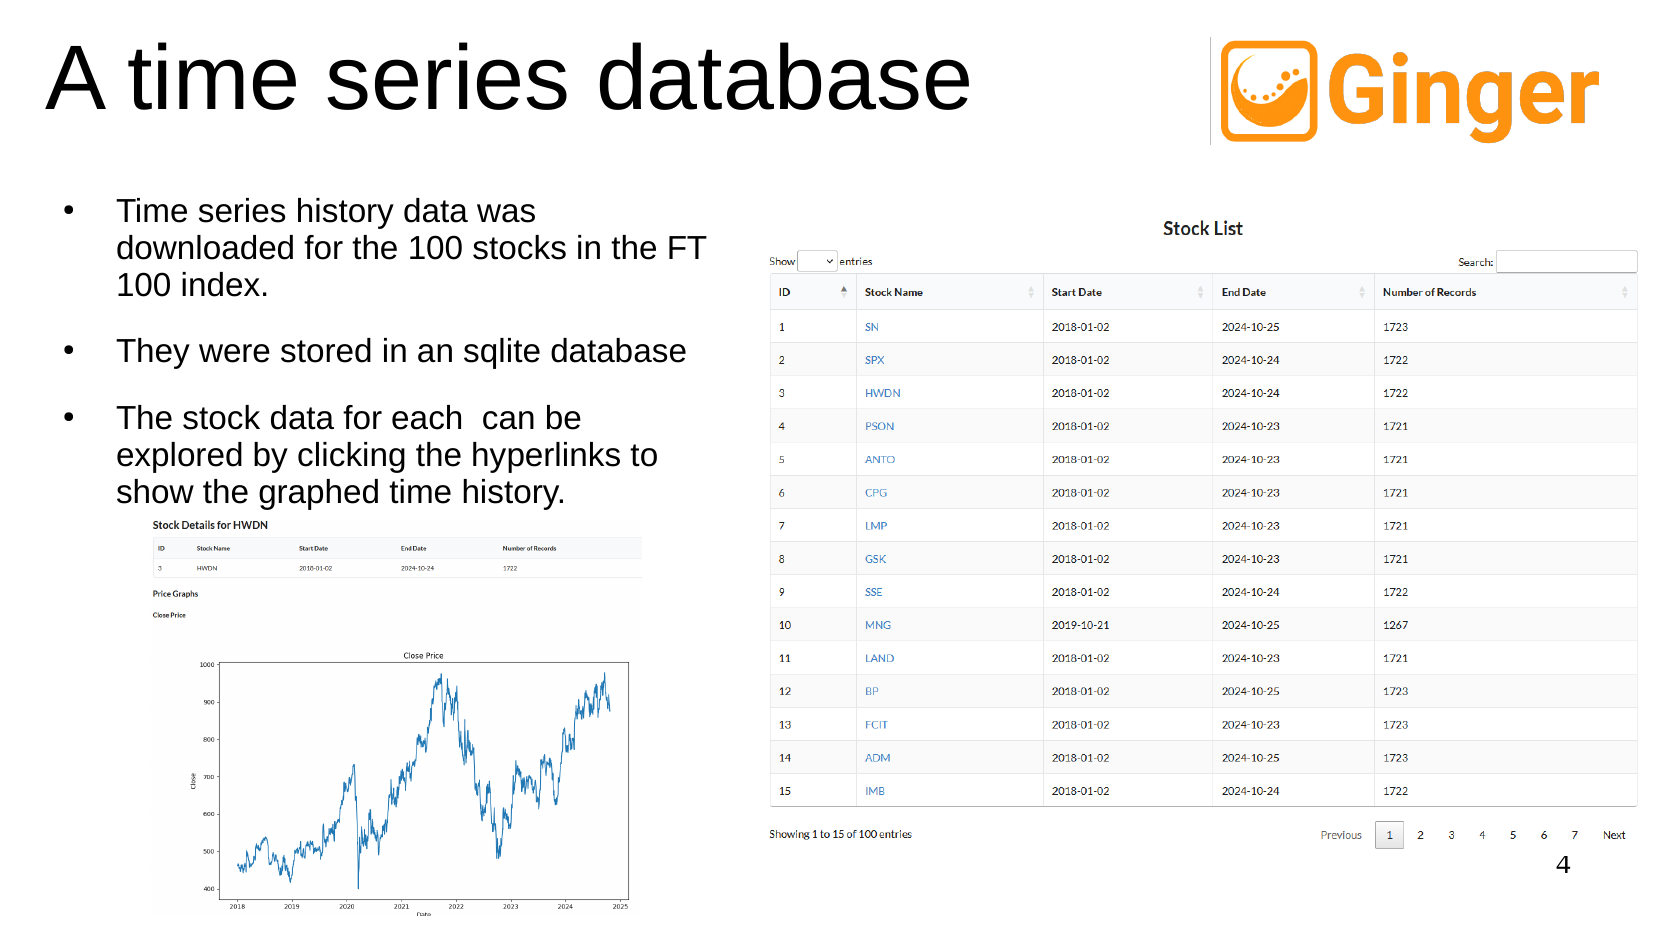

# A time series database
Time series history data was downloaded for the 100 stocks in the FT 100 index.
They were stored in an sqlite database
The stock data for each can be explored by clicking the hyperlinks to show the graphed time history.
4